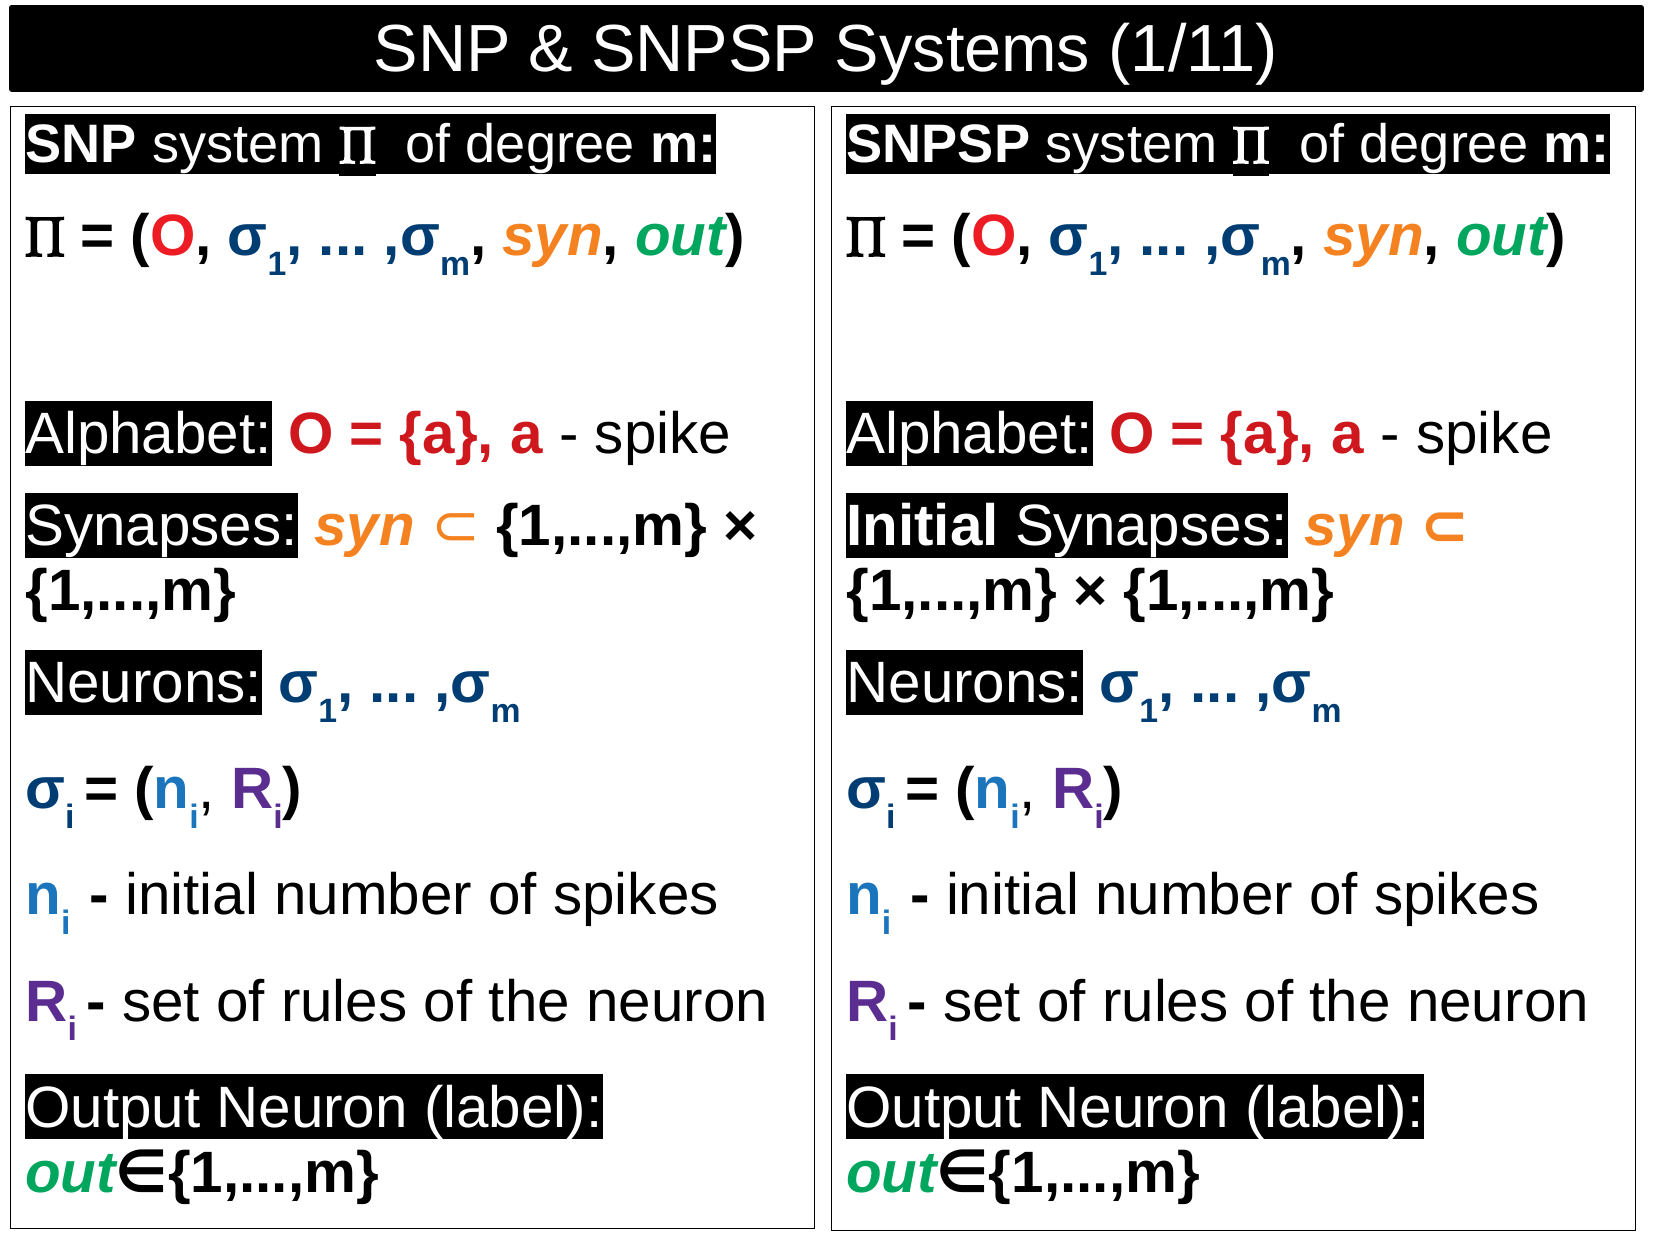

# SNP & SNPSP Systems (1/11)
SNP system Π of degree m:
Π = (O, σ1, ... ,σm, syn, out)
Alphabet: O = {a}, a - spike
Synapses: syn ⊂ {1,...,m} × {1,...,m}
Neurons: σ1, ... ,σm
σi = (ni, Ri)
ni - initial number of spikes
Ri - set of rules of the neuron
Output Neuron (label): out∈{1,...,m}
SNPSP system Π of degree m:
Π = (O, σ1, ... ,σm, syn, out)
Alphabet: O = {a}, a - spike
Initial Synapses: syn ⊂ {1,...,m} × {1,...,m}
Neurons: σ1, ... ,σm
σi = (ni, Ri)
ni - initial number of spikes
Ri - set of rules of the neuron
Output Neuron (label): out∈{1,...,m}